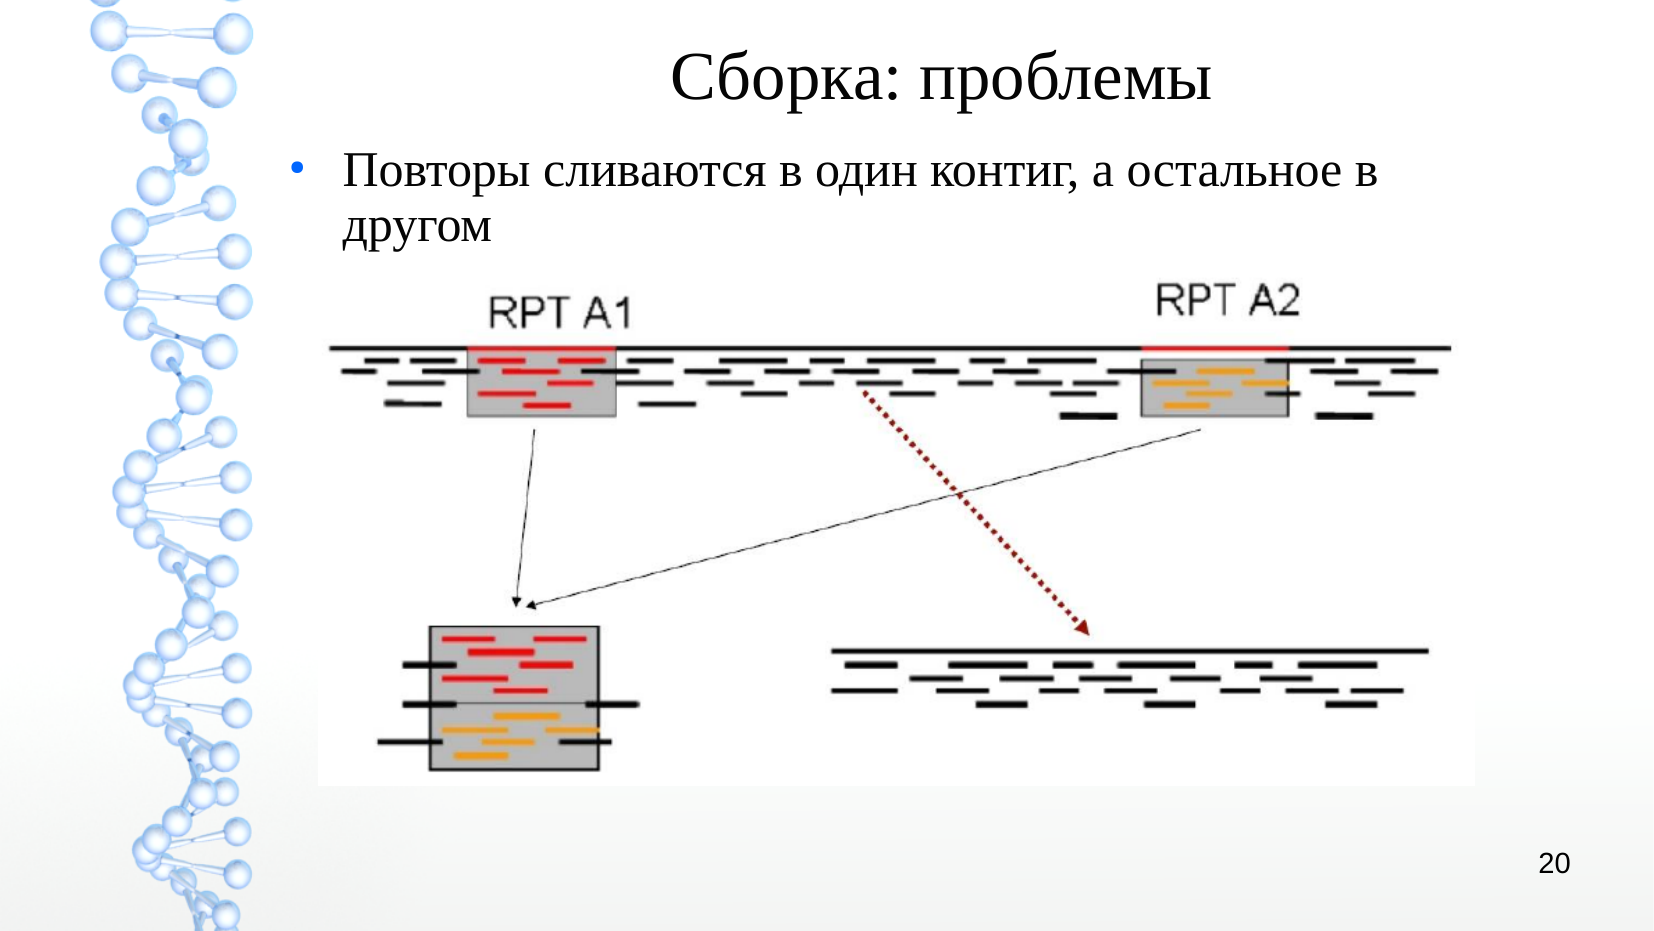

# Сборка: проблемы
Повторы сливаются в один контиг, а остальное в другом
20